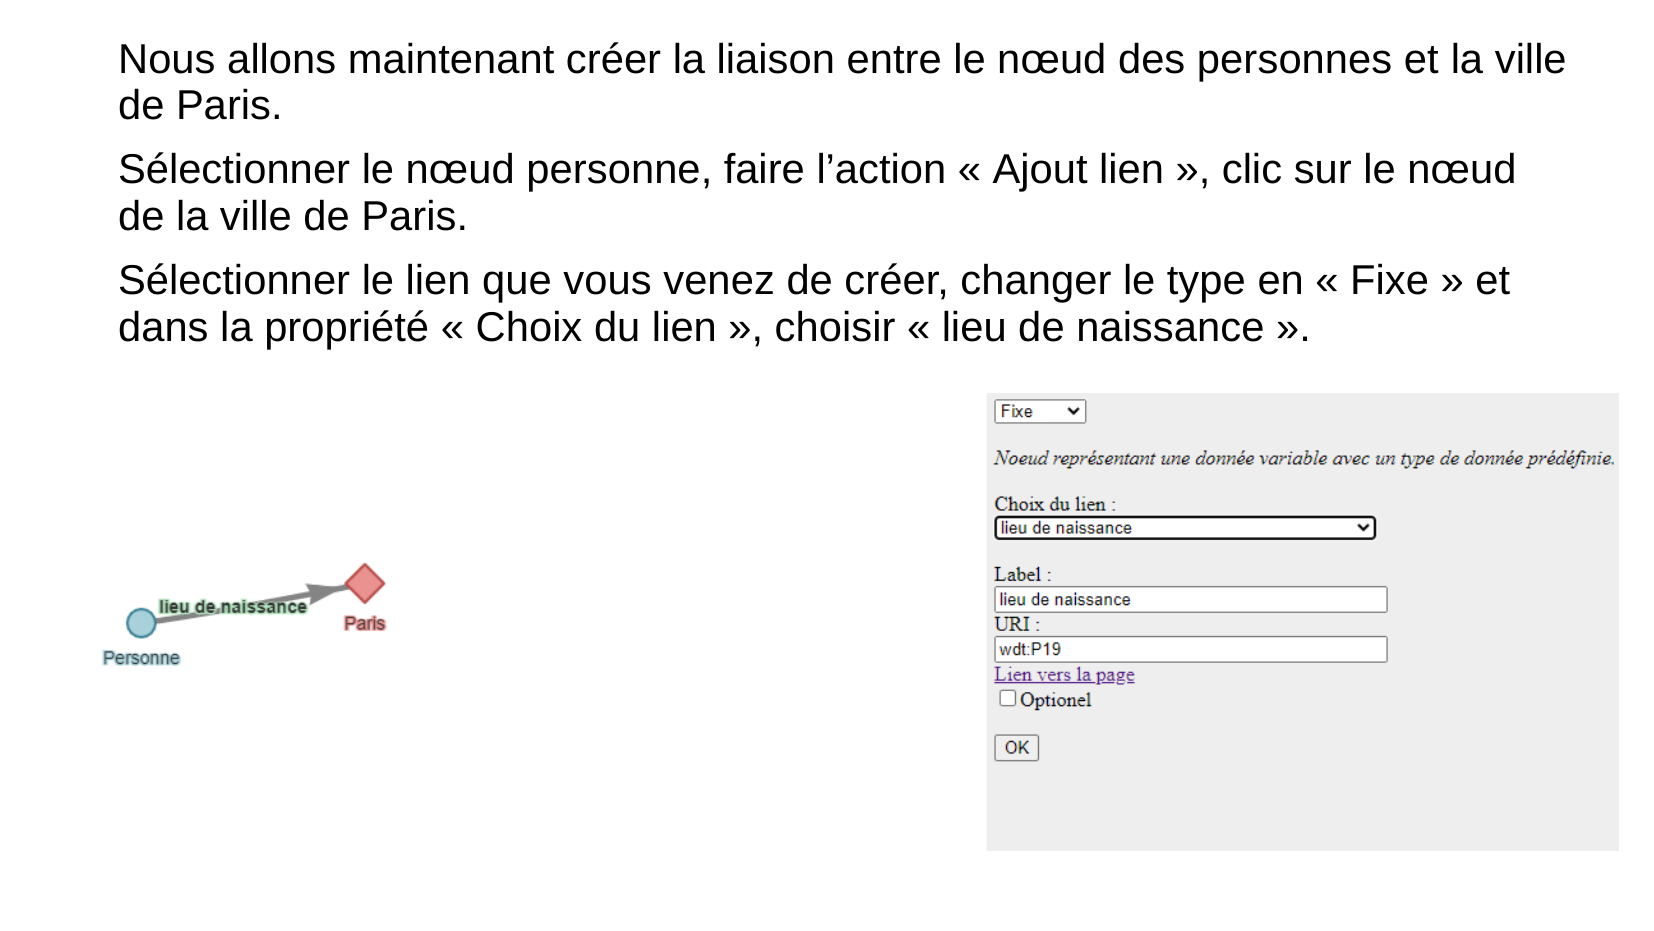

# Nous allons maintenant créer la liaison entre le nœud des personnes et la ville de Paris.
Sélectionner le nœud personne, faire l’action « Ajout lien », clic sur le nœud de la ville de Paris.
Sélectionner le lien que vous venez de créer, changer le type en « Fixe » et dans la propriété « Choix du lien », choisir « lieu de naissance ».